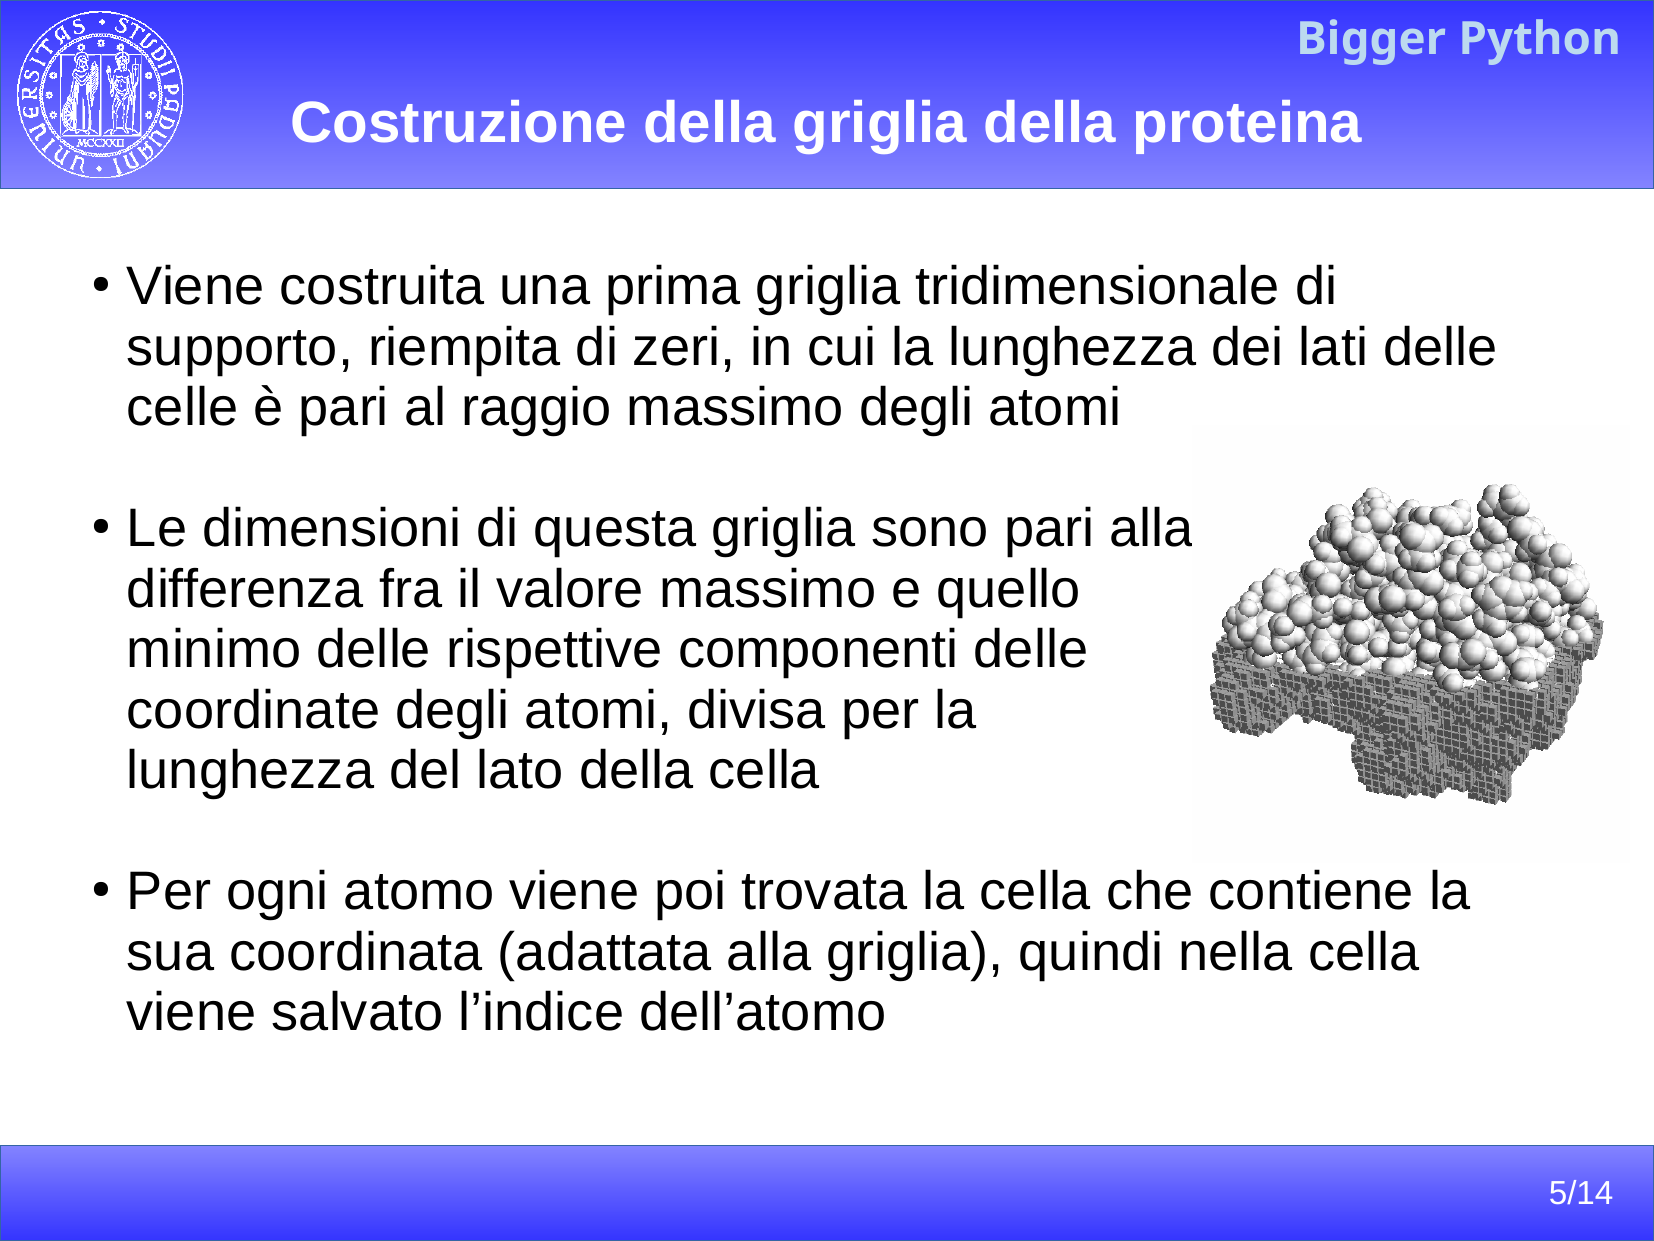

Bigger Python
Costruzione della griglia della proteina
Viene costruita una prima griglia tridimensionale di supporto, riempita di zeri, in cui la lunghezza dei lati delle celle è pari al raggio massimo degli atomi
Le dimensioni di questa griglia sono pari alla
differenza fra il valore massimo e quello
minimo delle rispettive componenti delle
coordinate degli atomi, divisa per la
lunghezza del lato della cella
Per ogni atomo viene poi trovata la cella che contiene la sua coordinata (adattata alla griglia), quindi nella cella viene salvato l’indice dell’atomo
5/14